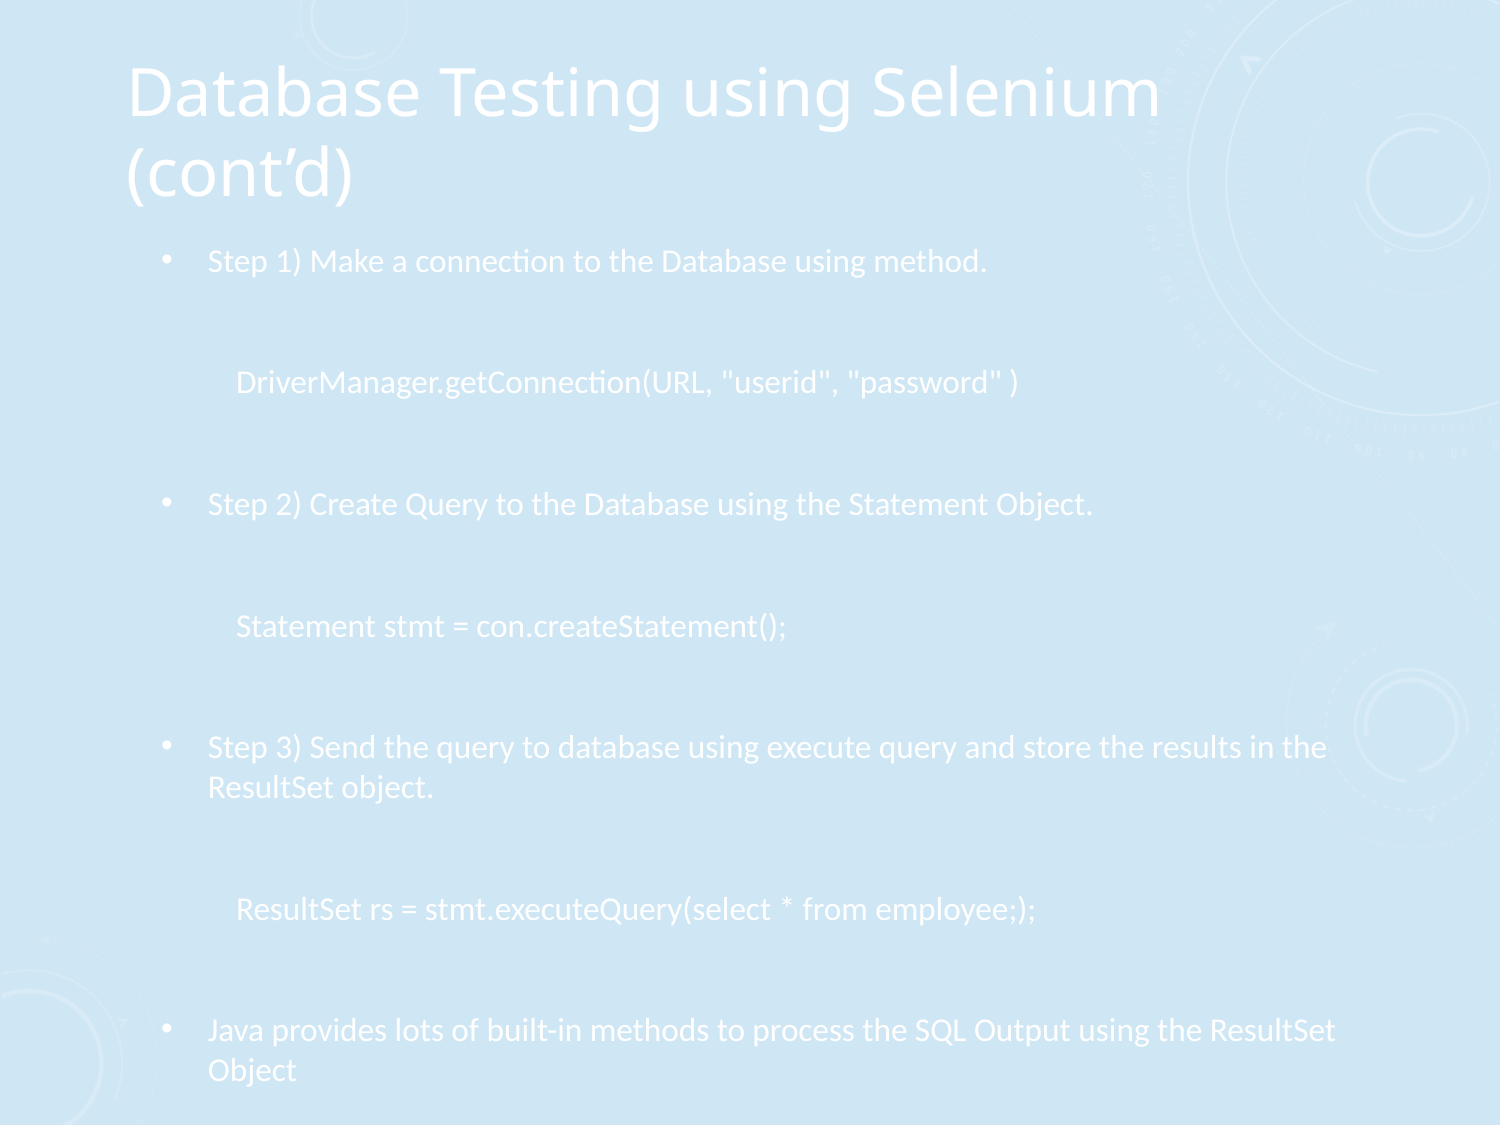

# Database Testing using Selenium (cont’d)
Step 1) Make a connection to the Database using method.
	DriverManager.getConnection(URL, "userid", "password" )
Step 2) Create Query to the Database using the Statement Object.
	Statement stmt = con.createStatement();
Step 3) Send the query to database using execute query and store the results in the ResultSet object.
	ResultSet rs = stmt.executeQuery(select * from employee;);
Java provides lots of built-in methods to process the SQL Output using the ResultSet Object